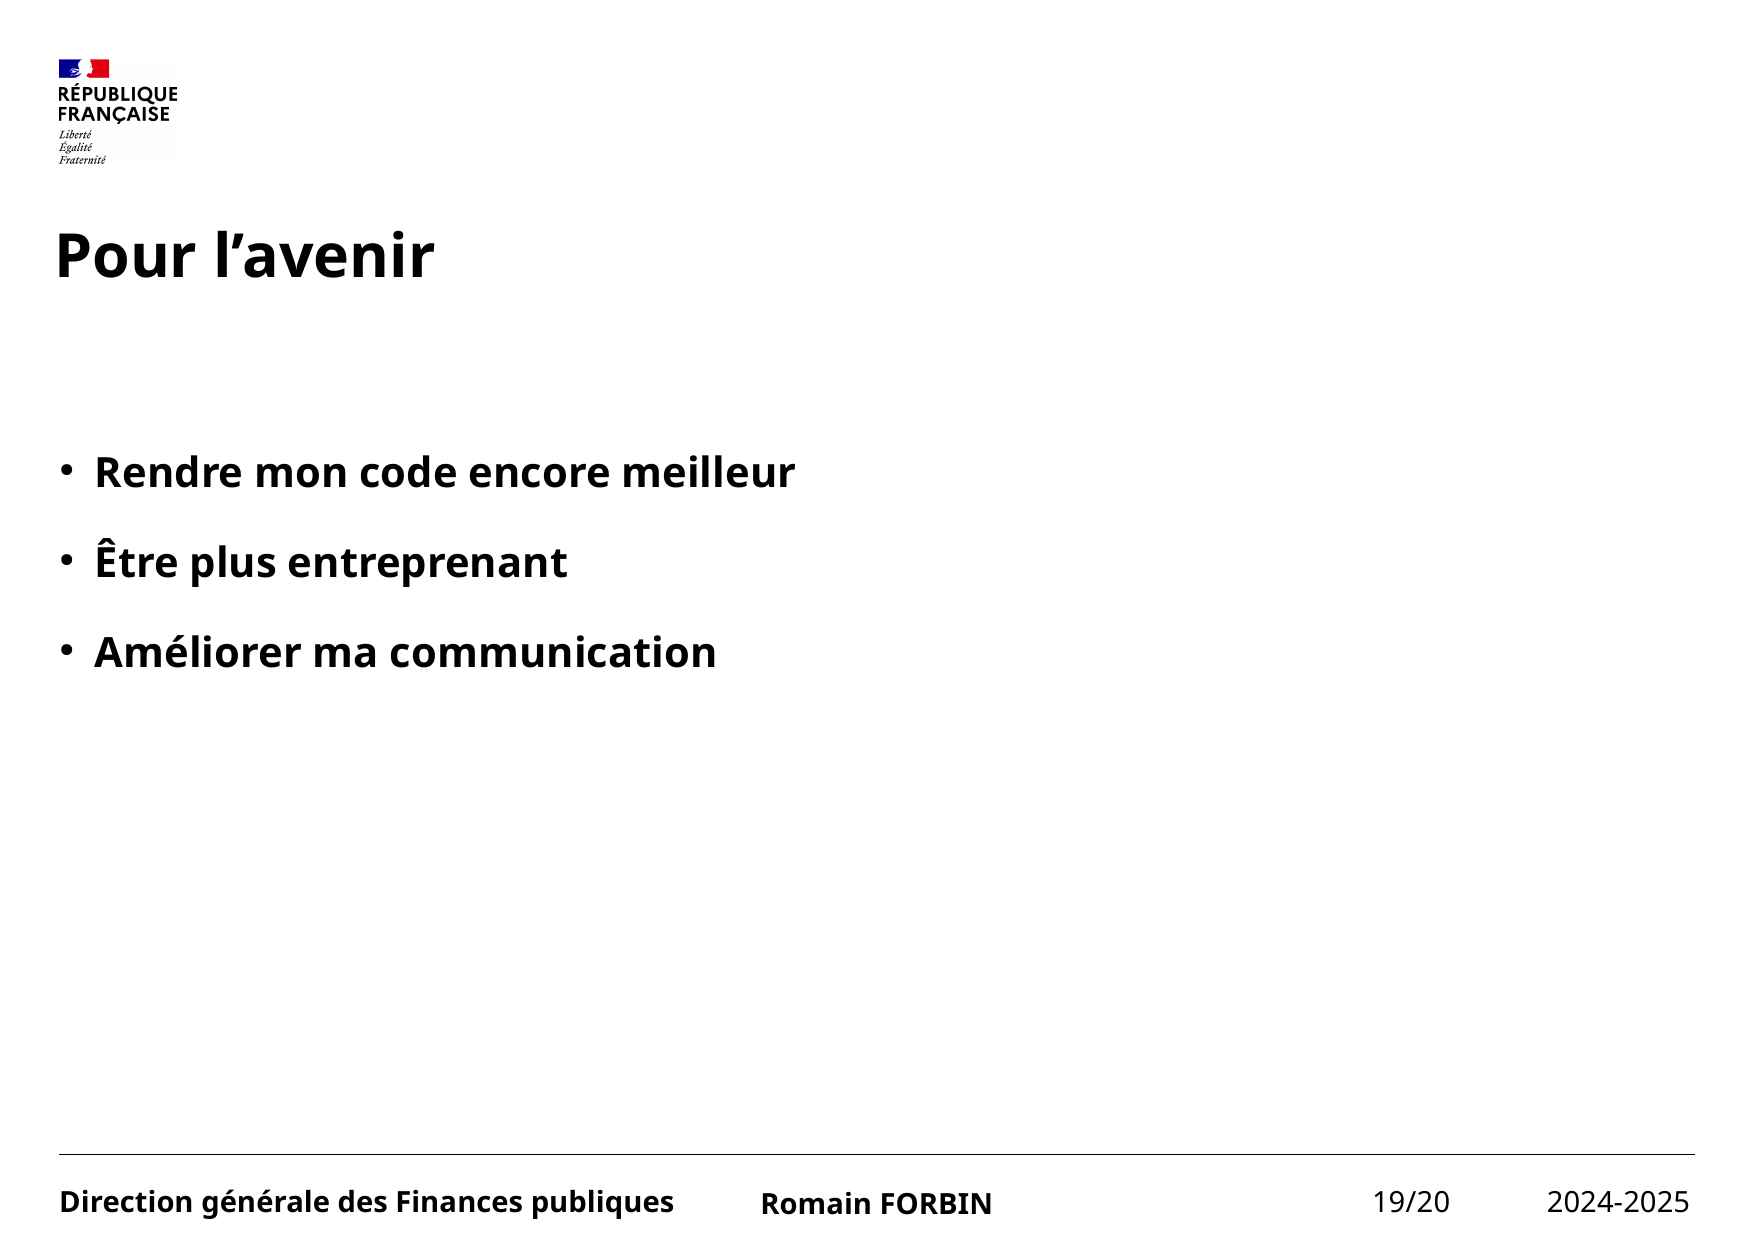

# Pour l’avenir
Rendre mon code encore meilleur
Être plus entreprenant
Améliorer ma communication